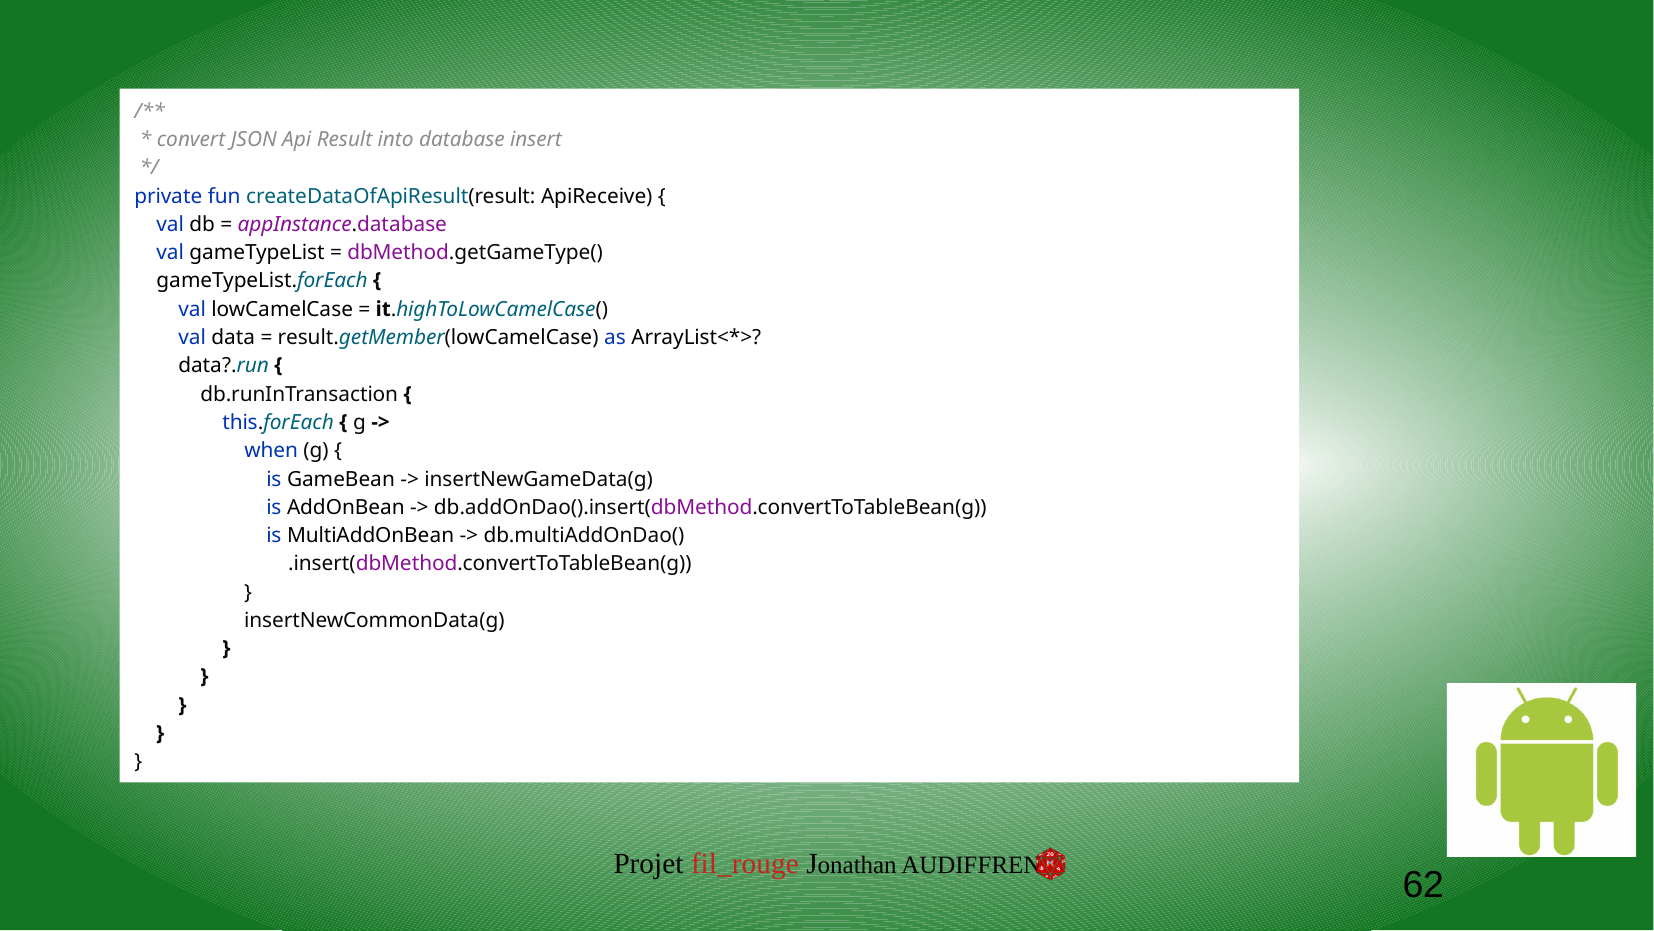

/**
 * convert JSON Api Result into database insert
 */
private fun createDataOfApiResult(result: ApiReceive) {
 val db = appInstance.database
 val gameTypeList = dbMethod.getGameType()
 gameTypeList.forEach {
 val lowCamelCase = it.highToLowCamelCase()
 val data = result.getMember(lowCamelCase) as ArrayList<*>?
 data?.run {
 db.runInTransaction {
 this.forEach { g ->
 when (g) {
 is GameBean -> insertNewGameData(g)
 is AddOnBean -> db.addOnDao().insert(dbMethod.convertToTableBean(g))
 is MultiAddOnBean -> db.multiAddOnDao()
 .insert(dbMethod.convertToTableBean(g))
 }
 insertNewCommonData(g)
 }
 }
 }
 }
}